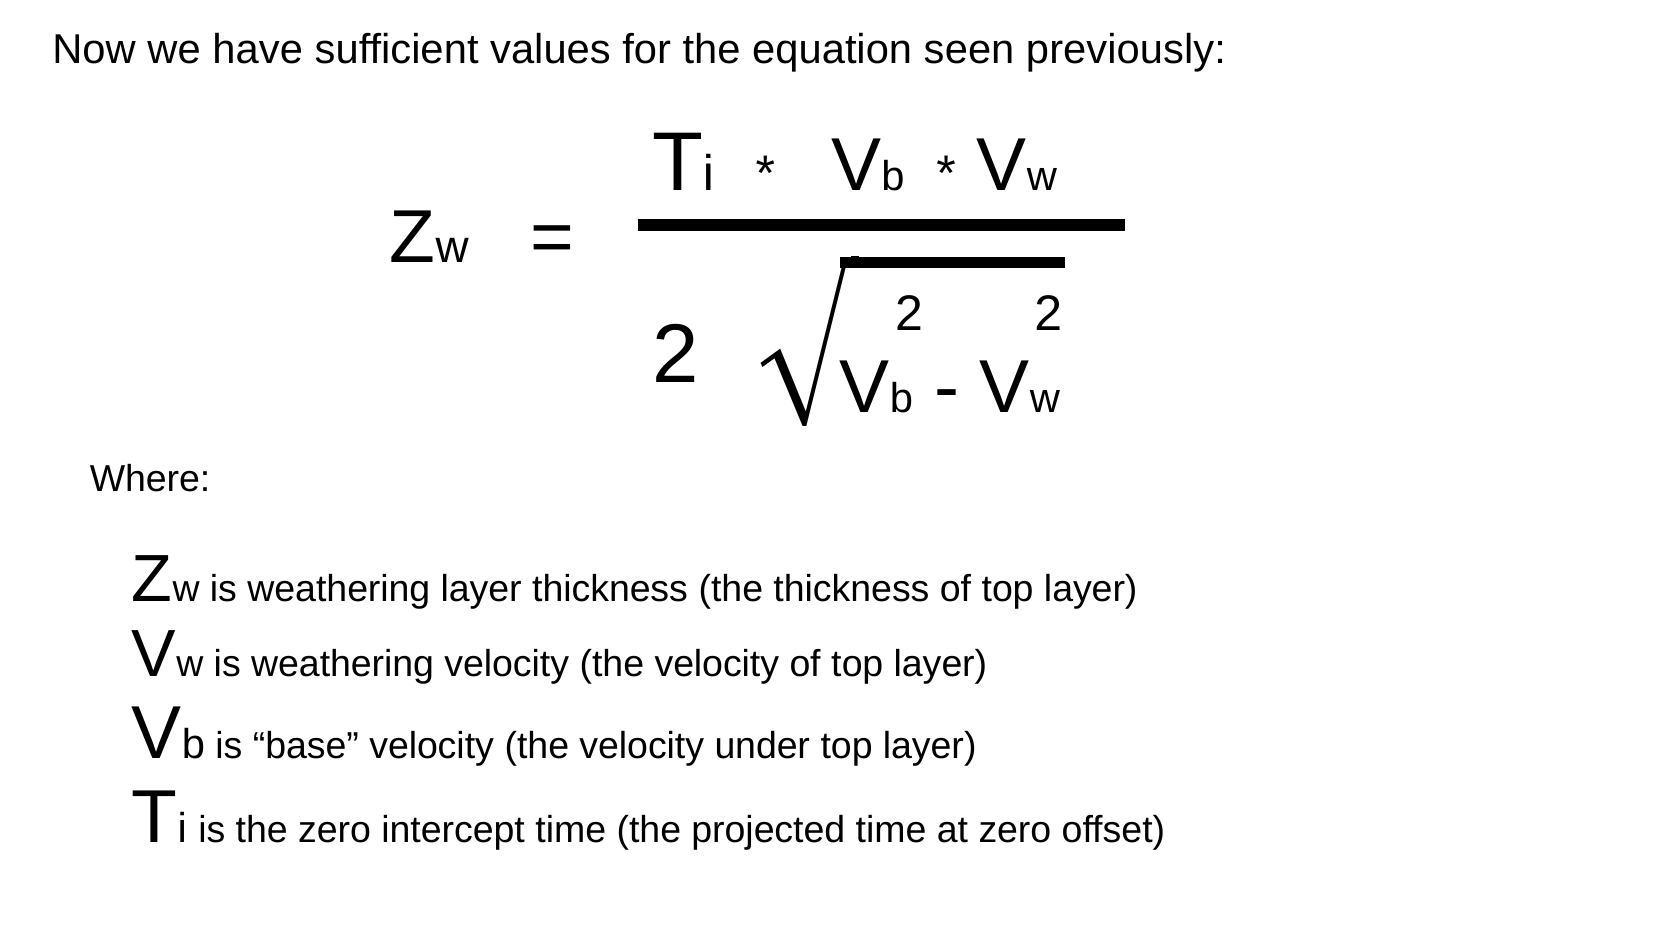

Now we have sufficient values for the equation seen previously:
Ti * Vb * Vw
Zw =
 2 2
Vb - Vw
2
Where:
 Zw is weathering layer thickness (the thickness of top layer)
 Vw is weathering velocity (the velocity of top layer)
 Vb is “base” velocity (the velocity under top layer)
 Ti is the zero intercept time (the projected time at zero offset)